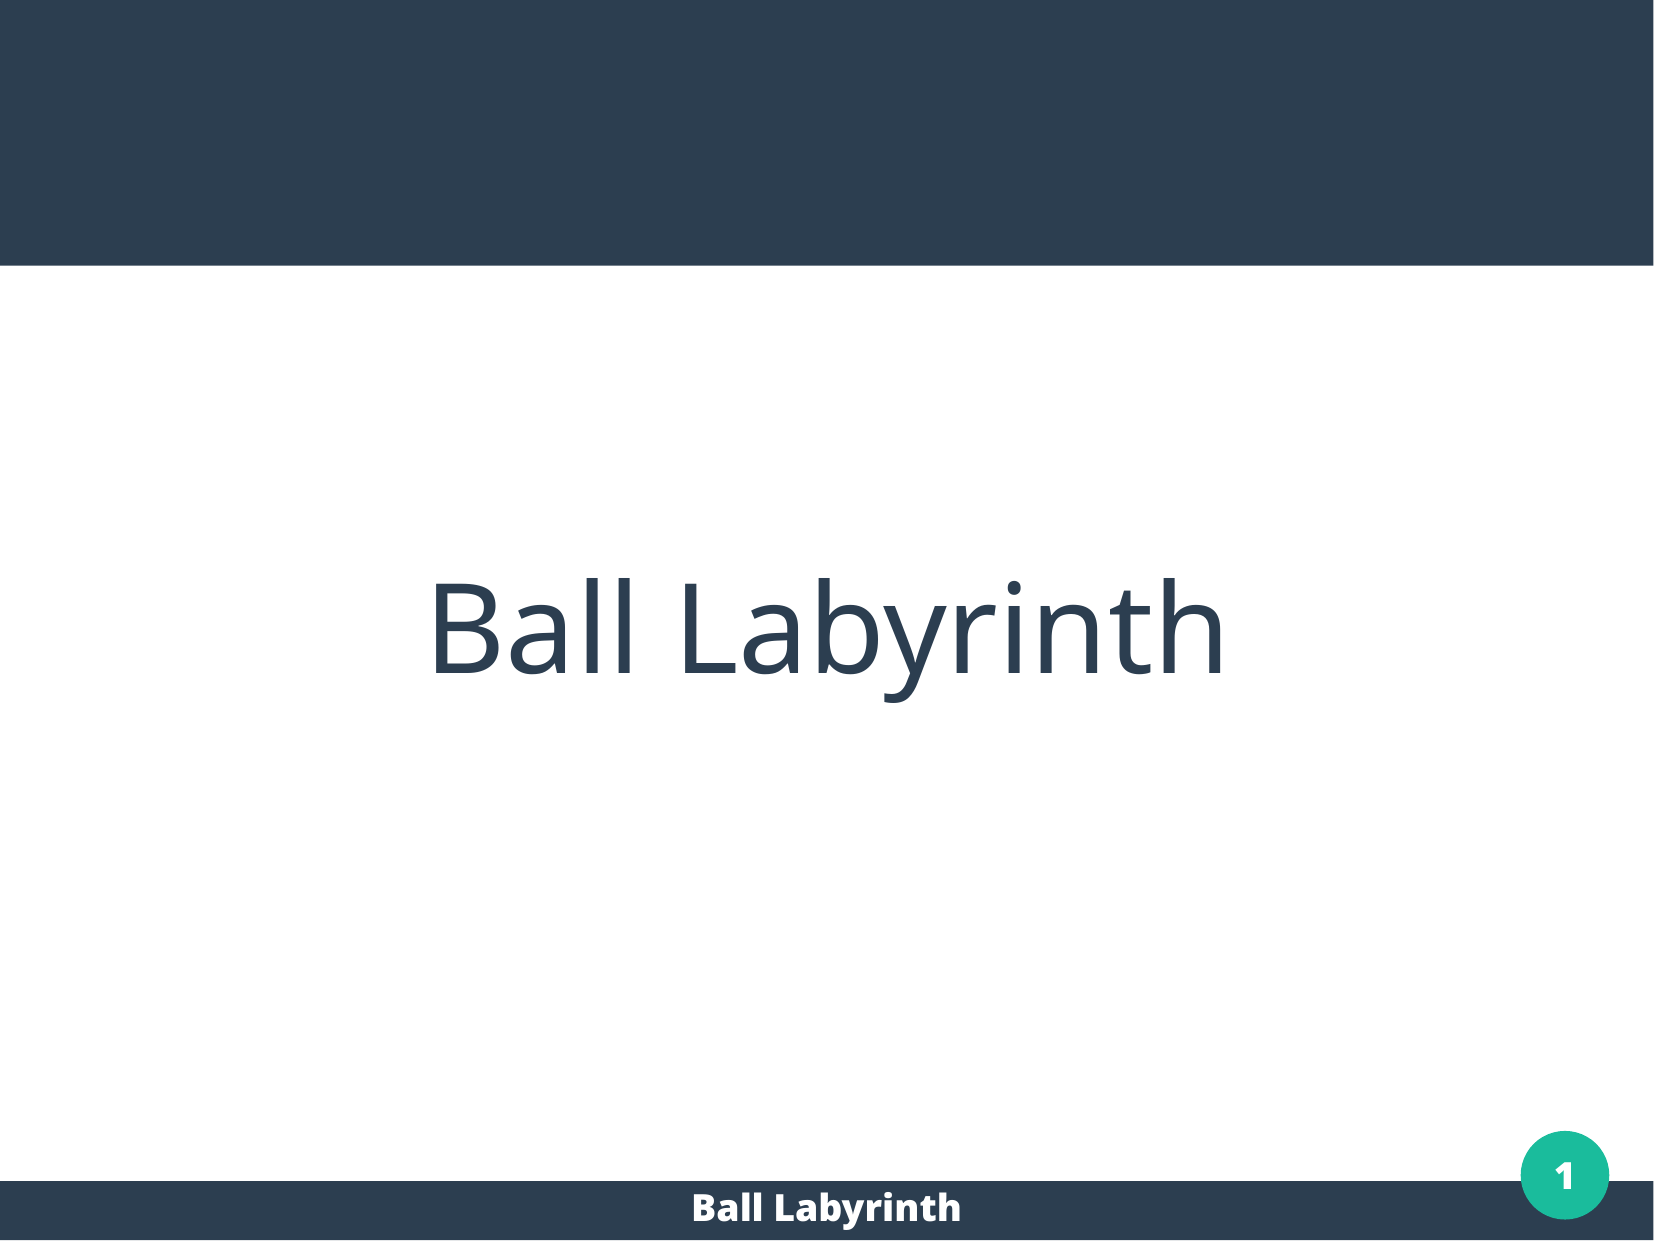

Ball Labyrinth
# Final Project Ball Labyrinth
1
Ball Labyrinth